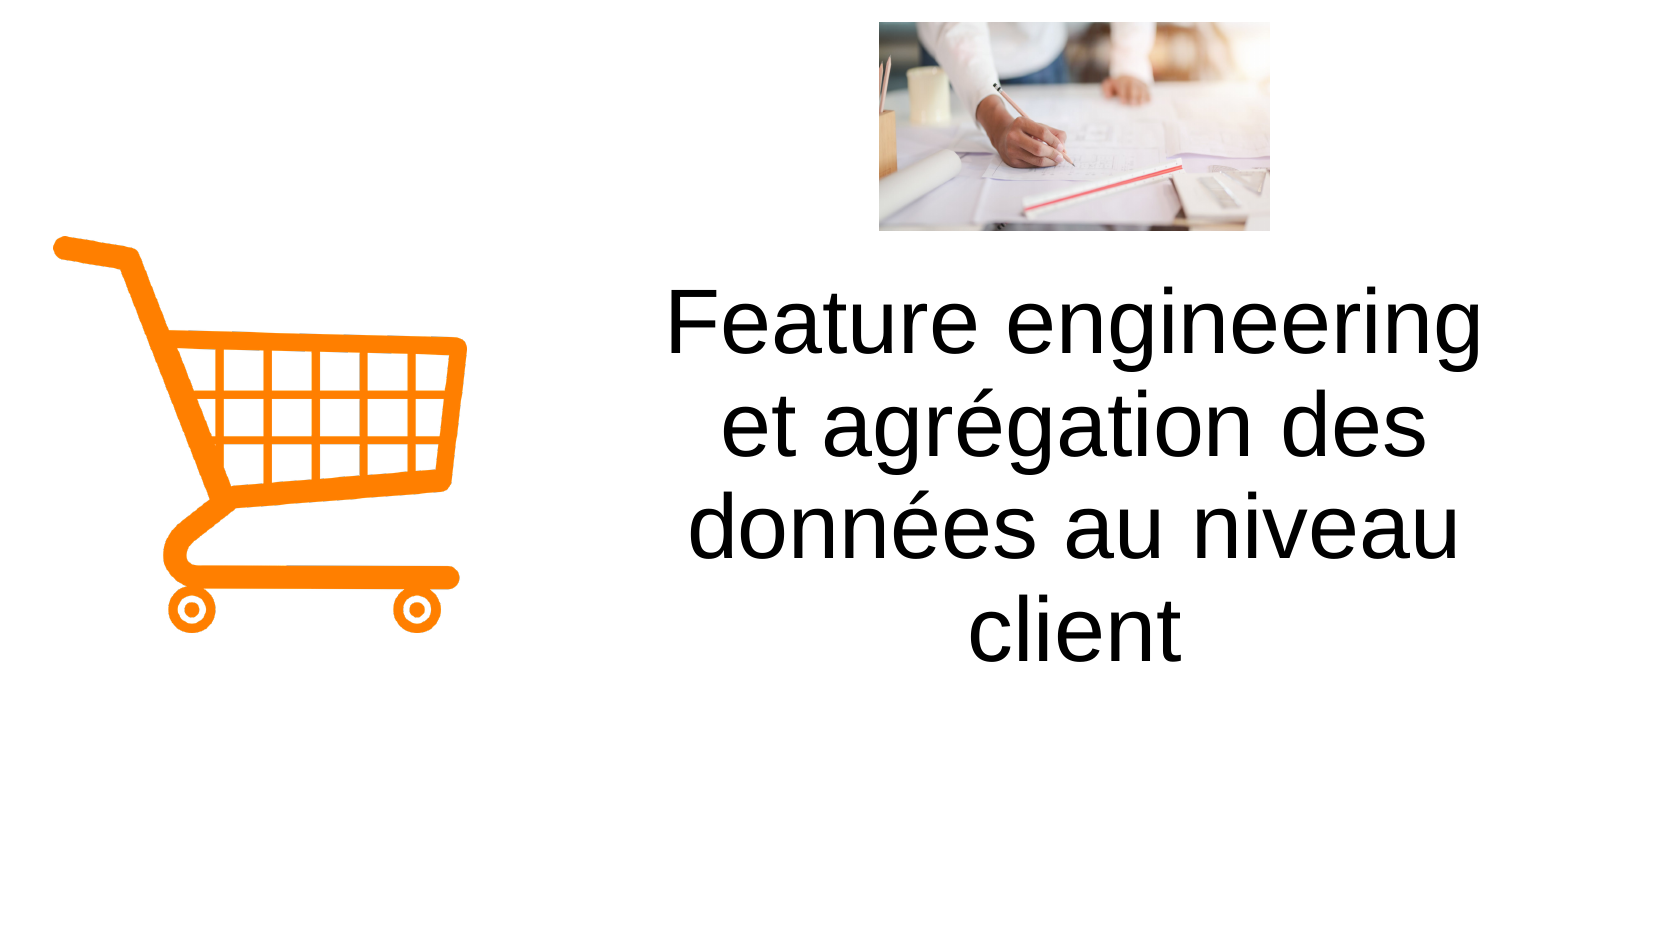

# Feature engineering et agrégation des données au niveau client